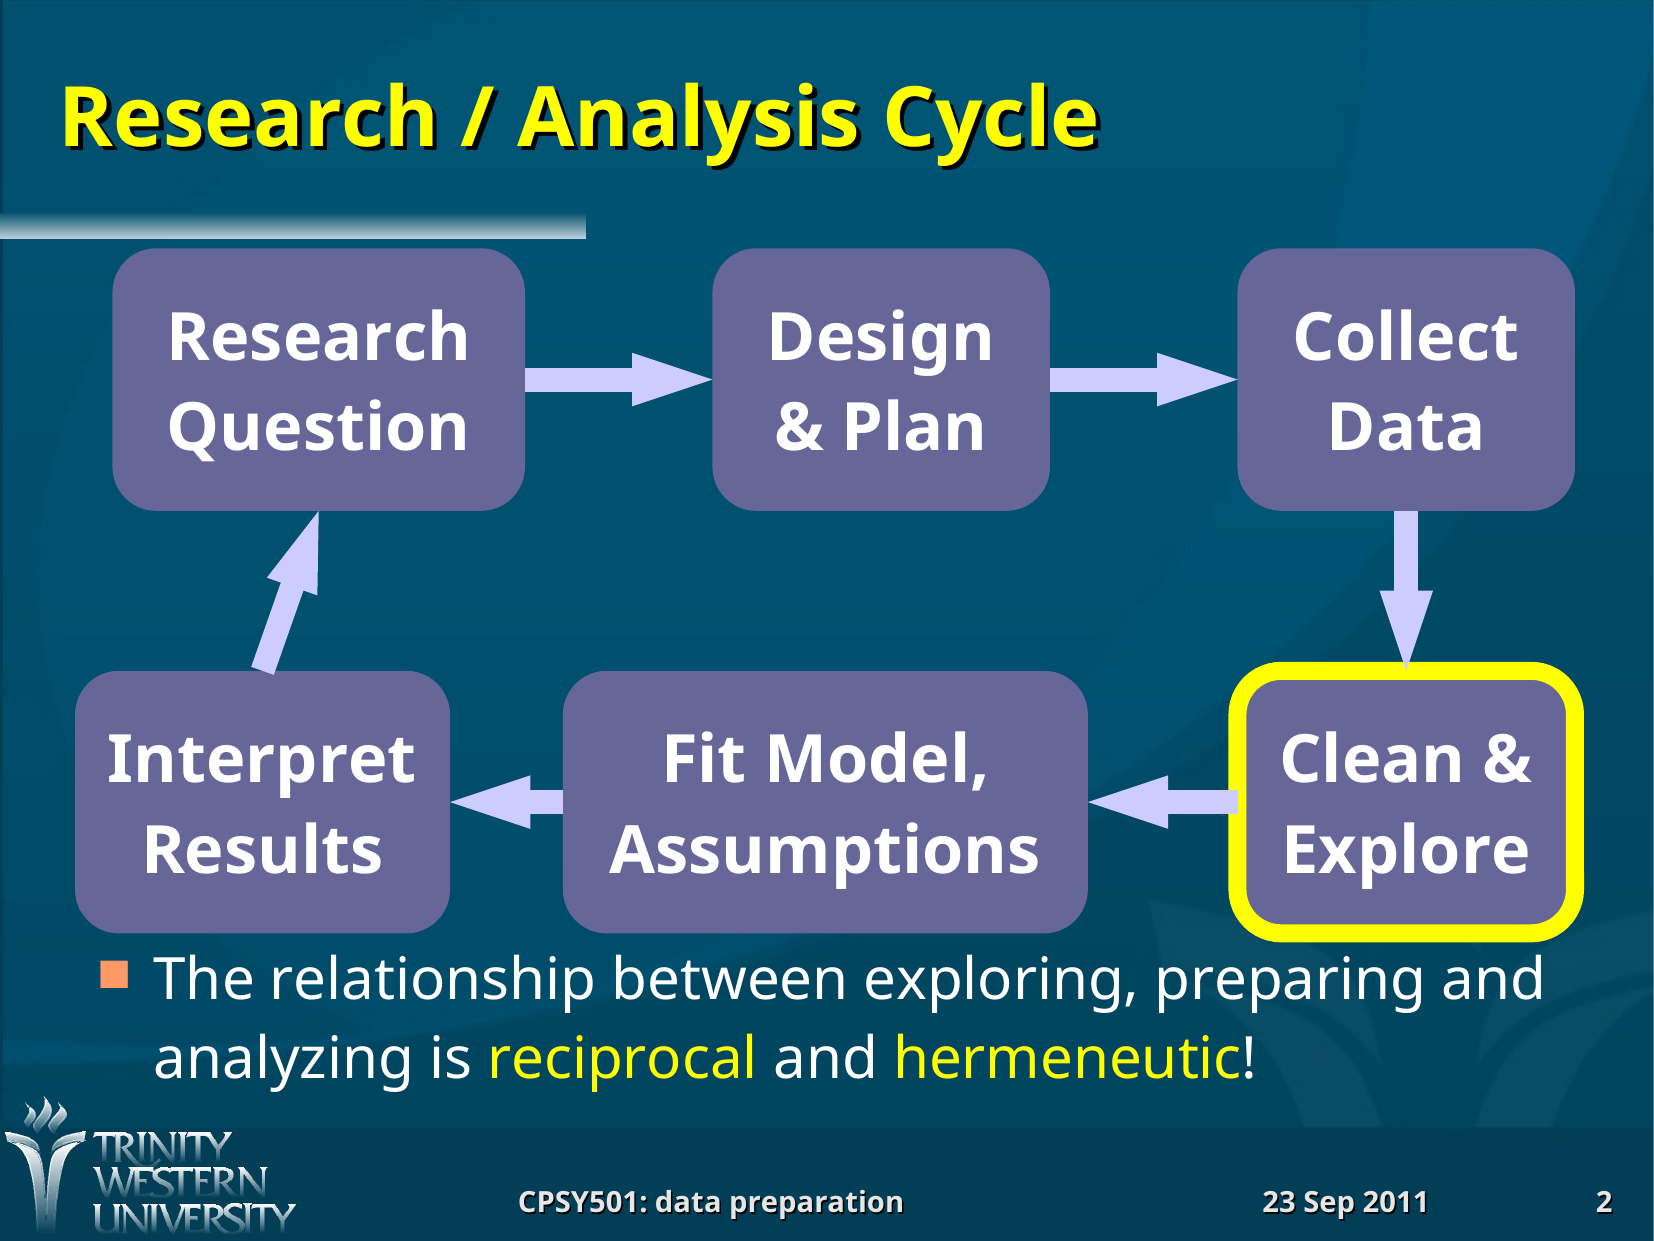

# Research / Analysis Cycle
Research
Question
Design
& Plan
Collect
Data
Interpret
Results
Fit Model,
Assumptions
Clean &
Explore
The relationship between exploring, preparing and analyzing is reciprocal and hermeneutic!
CPSY501: data preparation
23 Sep 2011
2